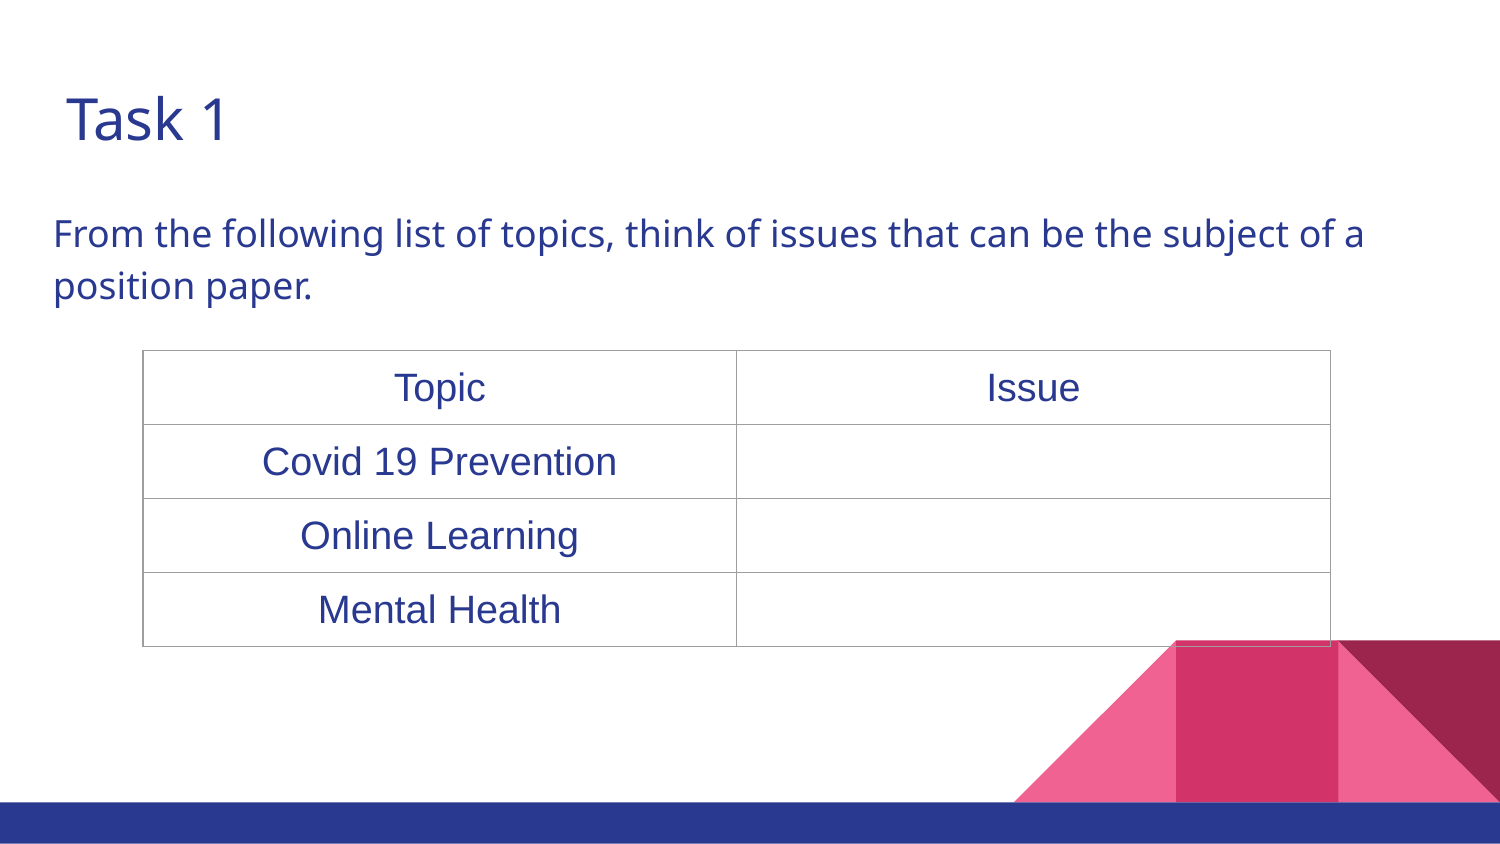

# Task 1
From the following list of topics, think of issues that can be the subject of a position paper.
| Topic | Issue |
| --- | --- |
| Covid 19 Prevention | |
| Online Learning | |
| Mental Health | |